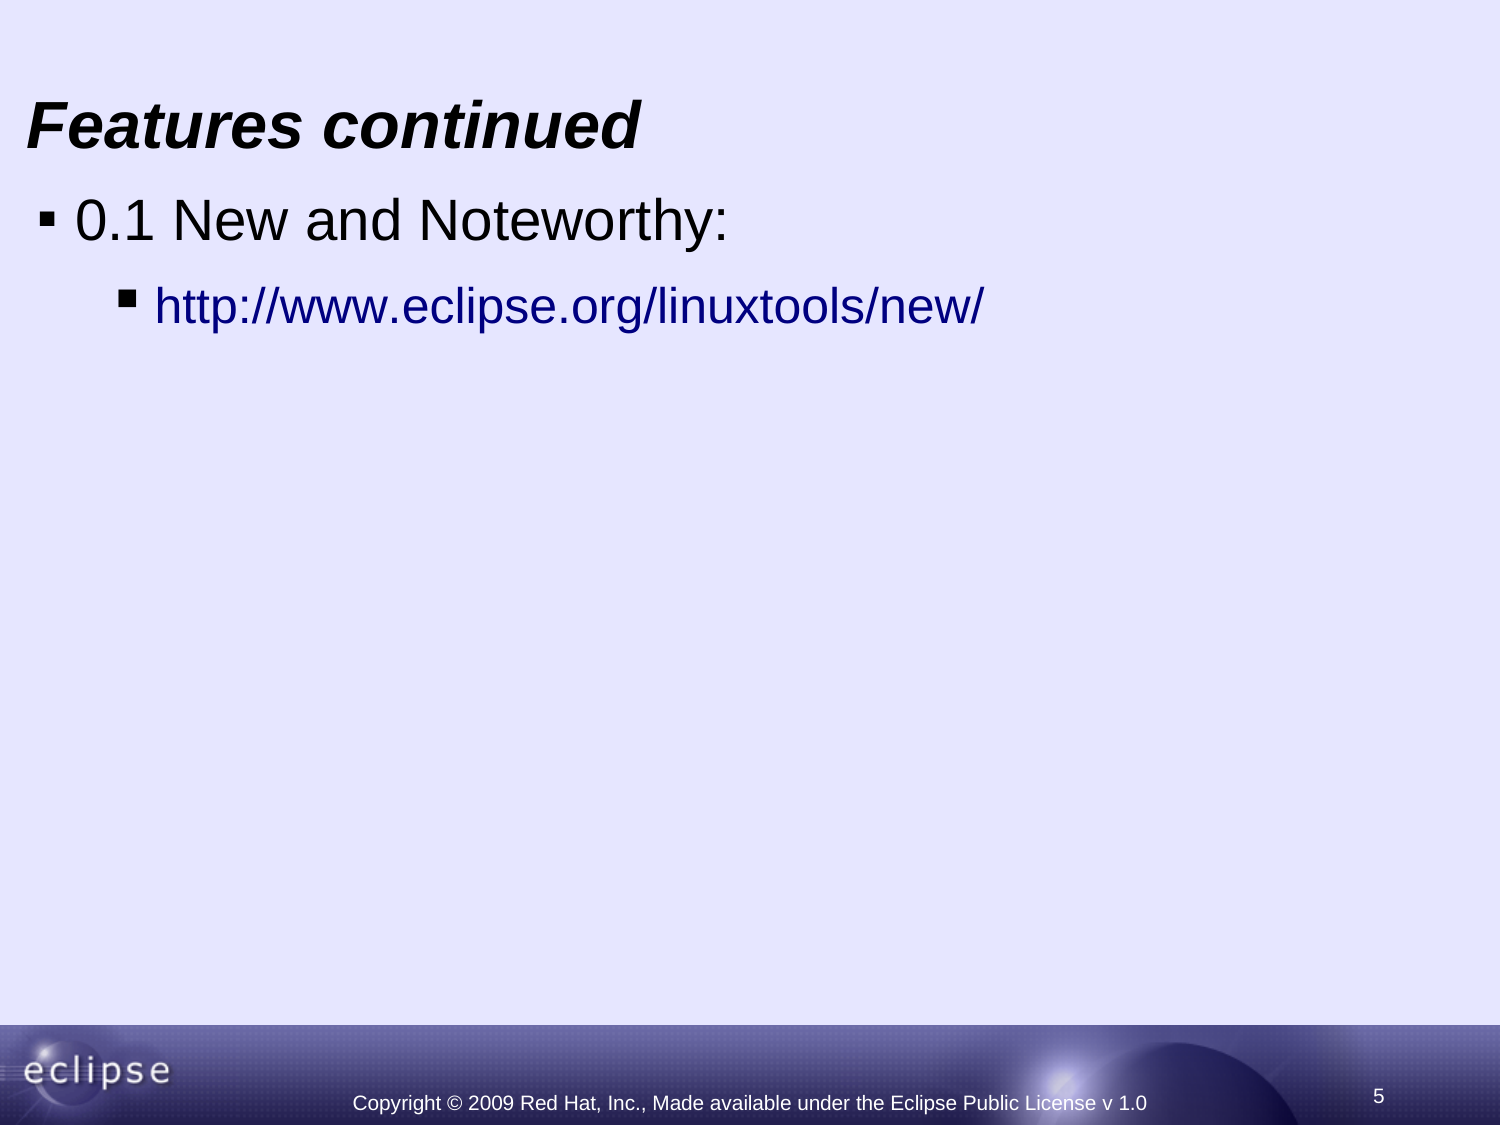

# Features continued
0.1 New and Noteworthy:
http://www.eclipse.org/linuxtools/new/